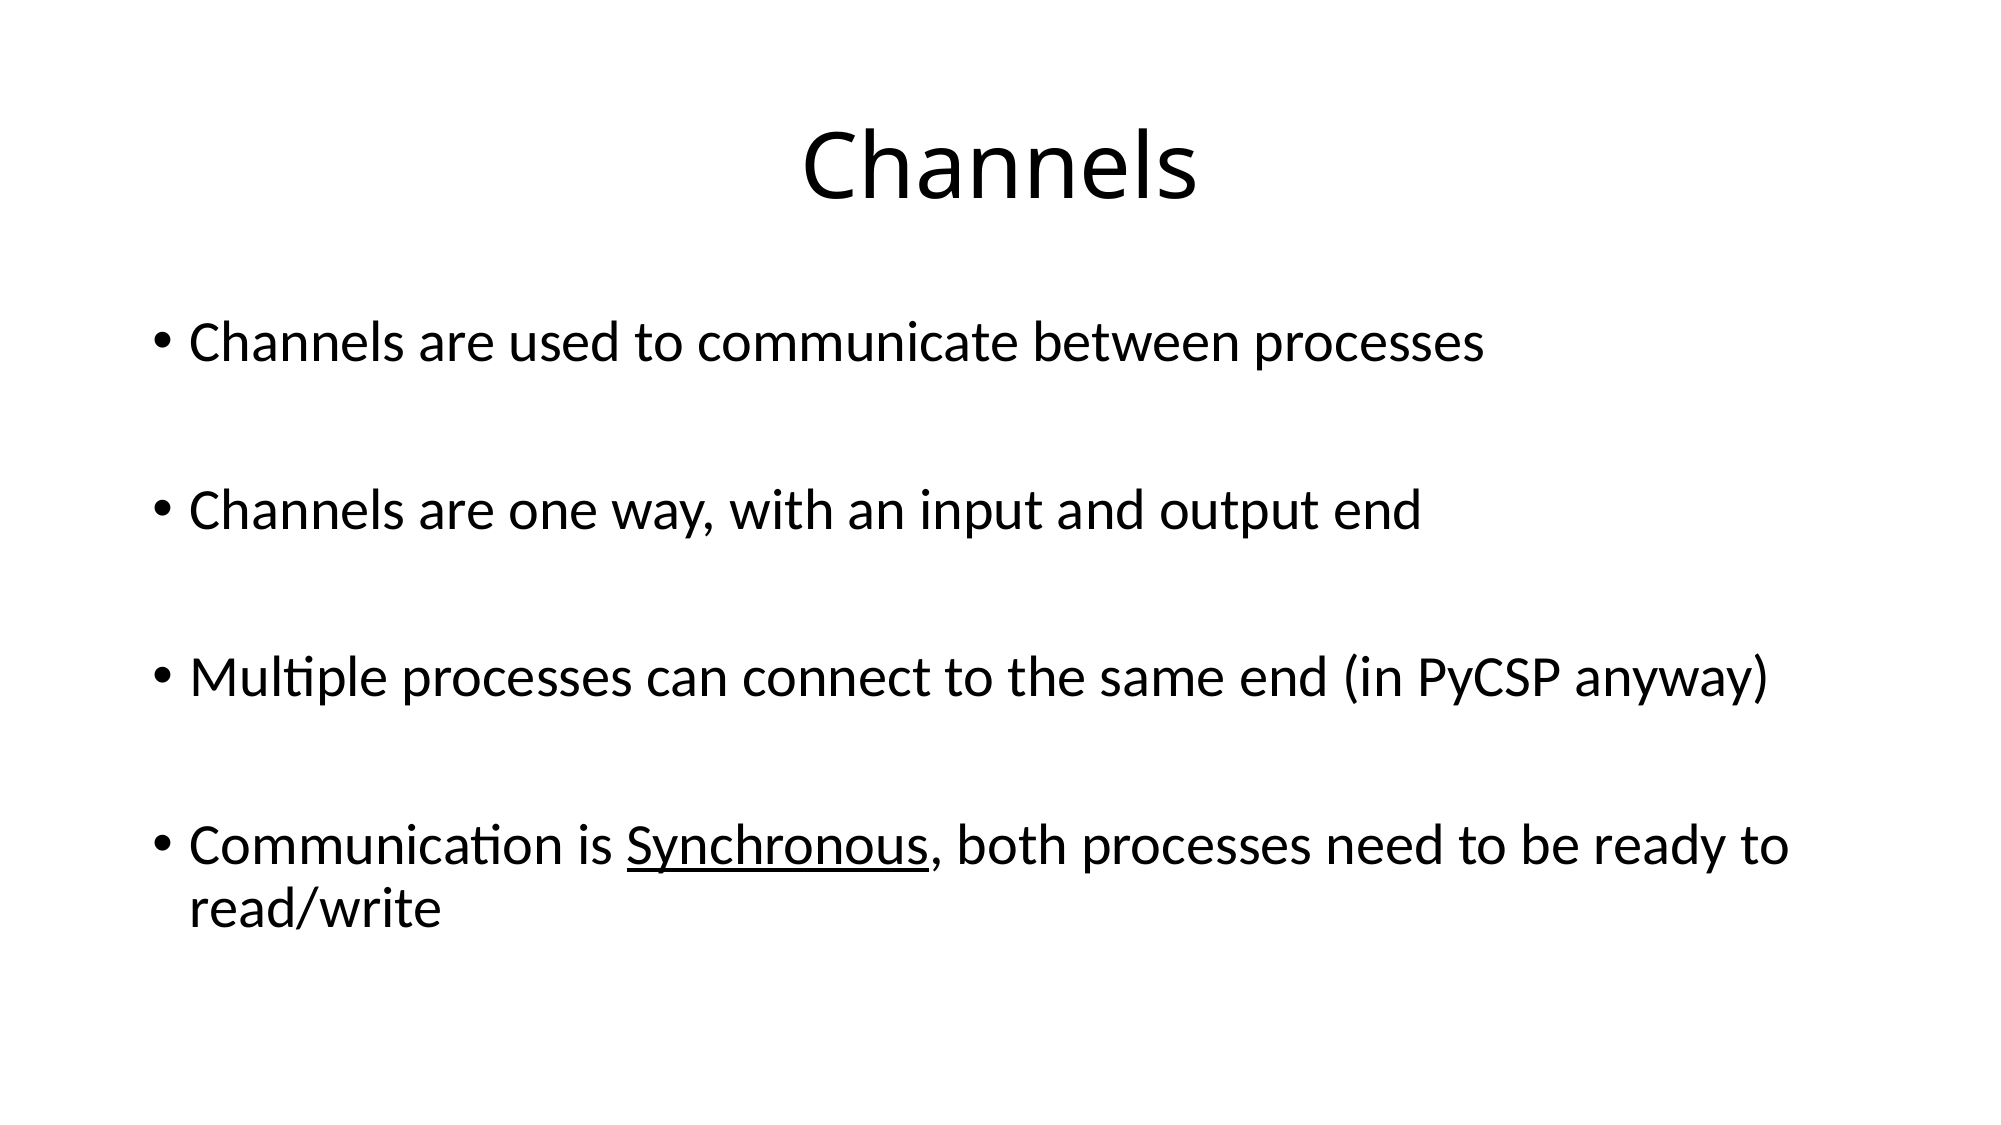

# Channels
Channels are used to communicate between processes
Channels are one way, with an input and output end
Multiple processes can connect to the same end (in PyCSP anyway)
Communication is Synchronous, both processes need to be ready to read/write